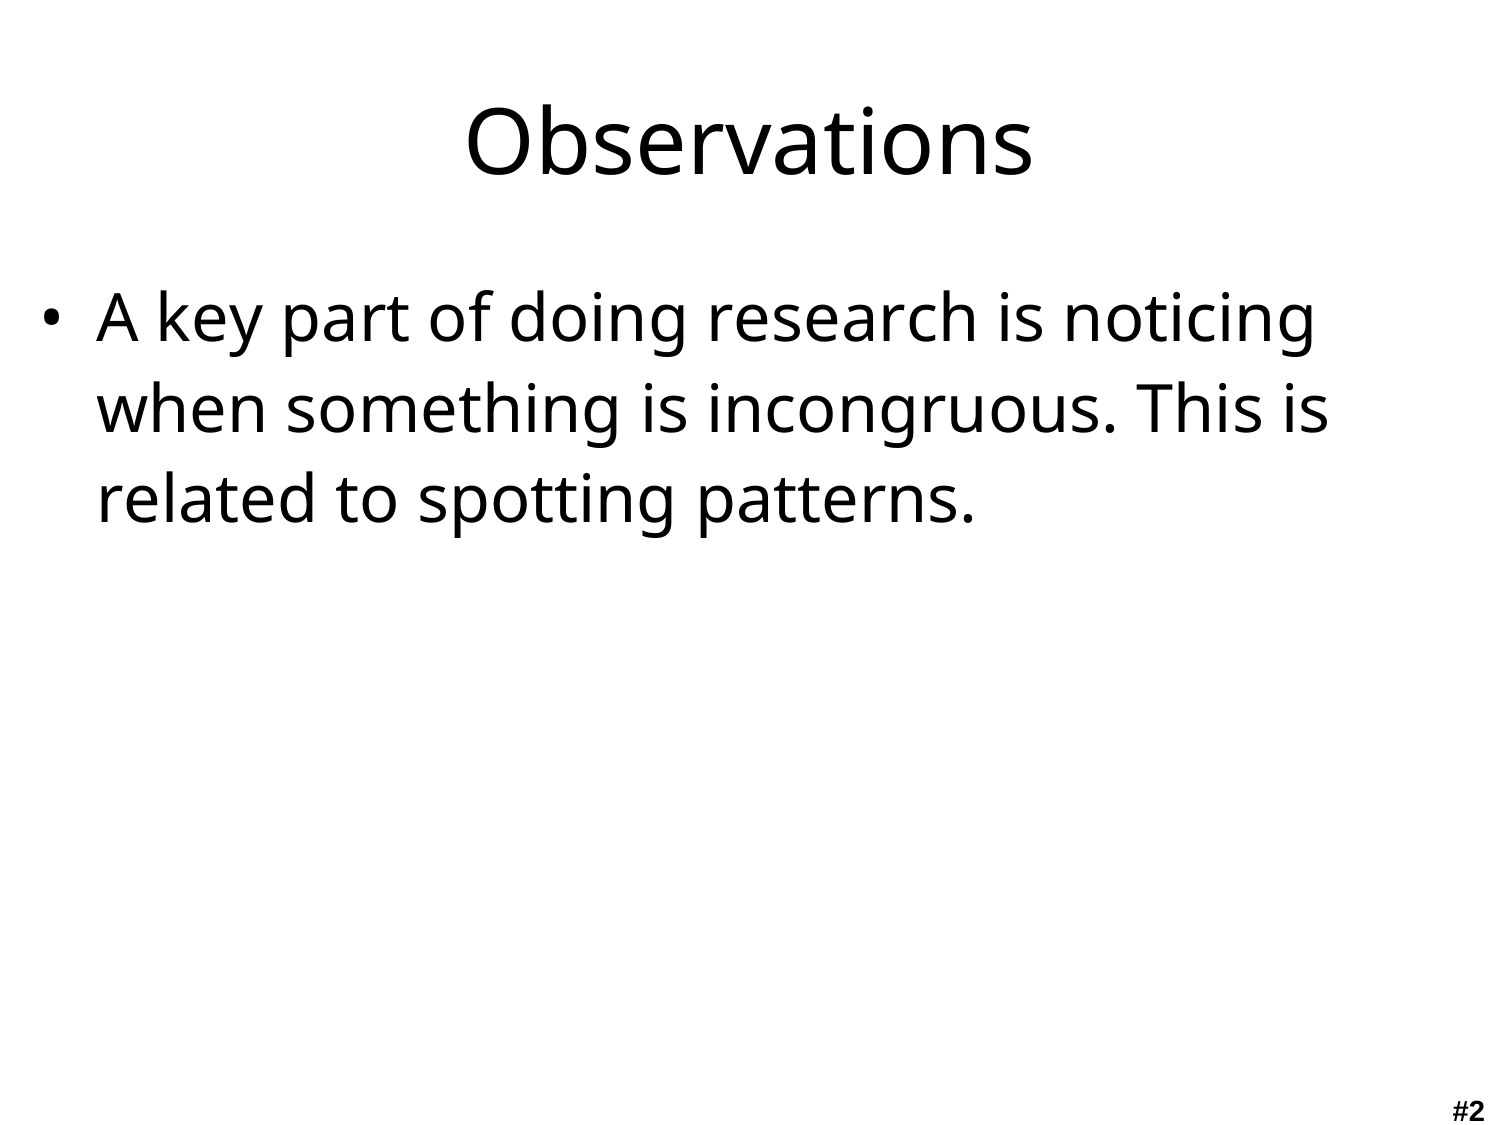

# Observations
A key part of doing research is noticing when something is incongruous. This is related to spotting patterns.
2